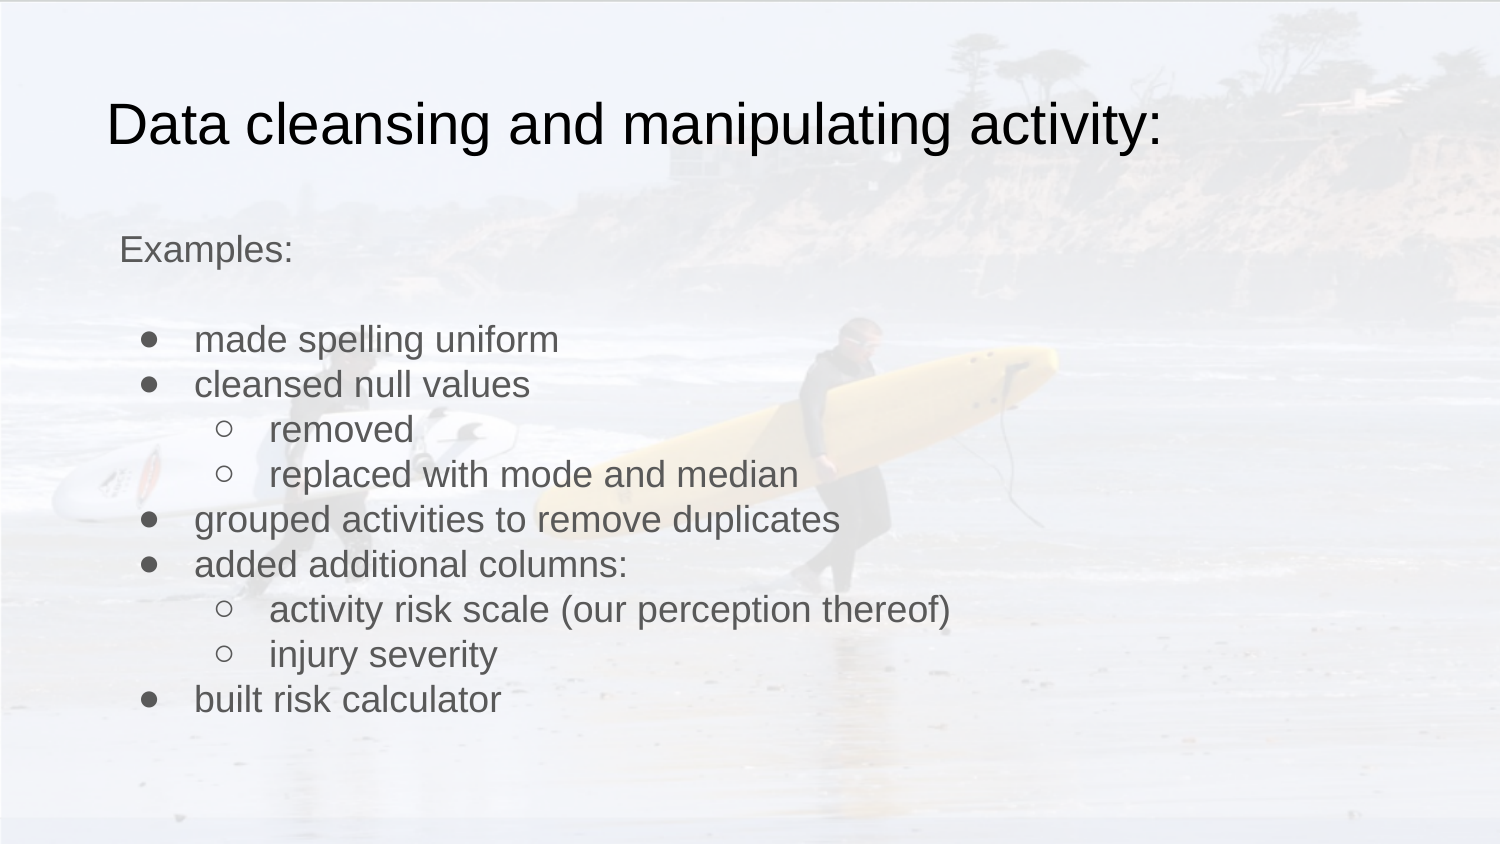

Data cleansing and manipulating activity:
Examples:
made spelling uniform
cleansed null values
removed
replaced with mode and median
grouped activities to remove duplicates
added additional columns:
activity risk scale (our perception thereof)
injury severity
built risk calculator